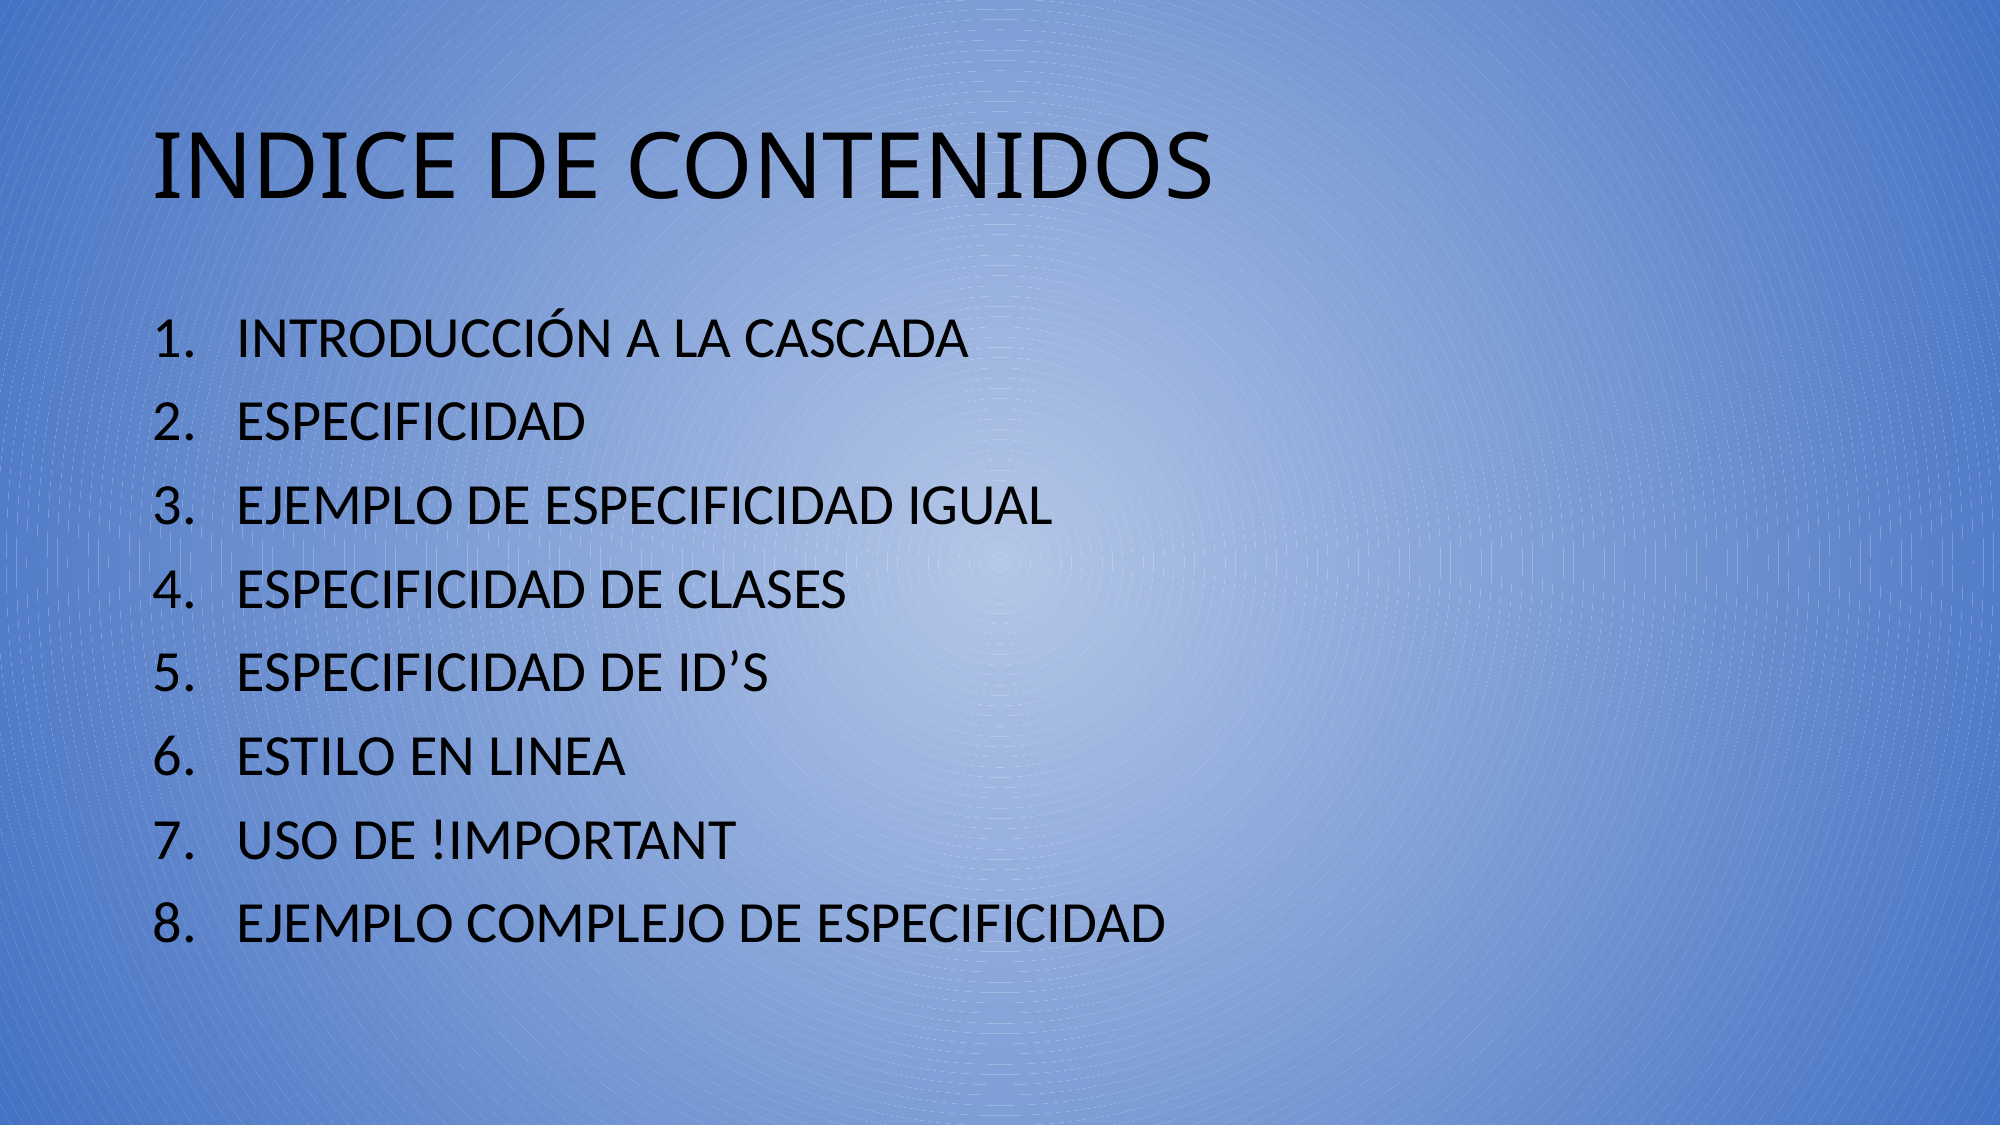

# INDICE DE CONTENIDOS
INTRODUCCIÓN A LA CASCADA
ESPECIFICIDAD
EJEMPLO DE ESPECIFICIDAD IGUAL
ESPECIFICIDAD DE CLASES
ESPECIFICIDAD DE ID’S
ESTILO EN LINEA
USO DE !IMPORTANT
EJEMPLO COMPLEJO DE ESPECIFICIDAD